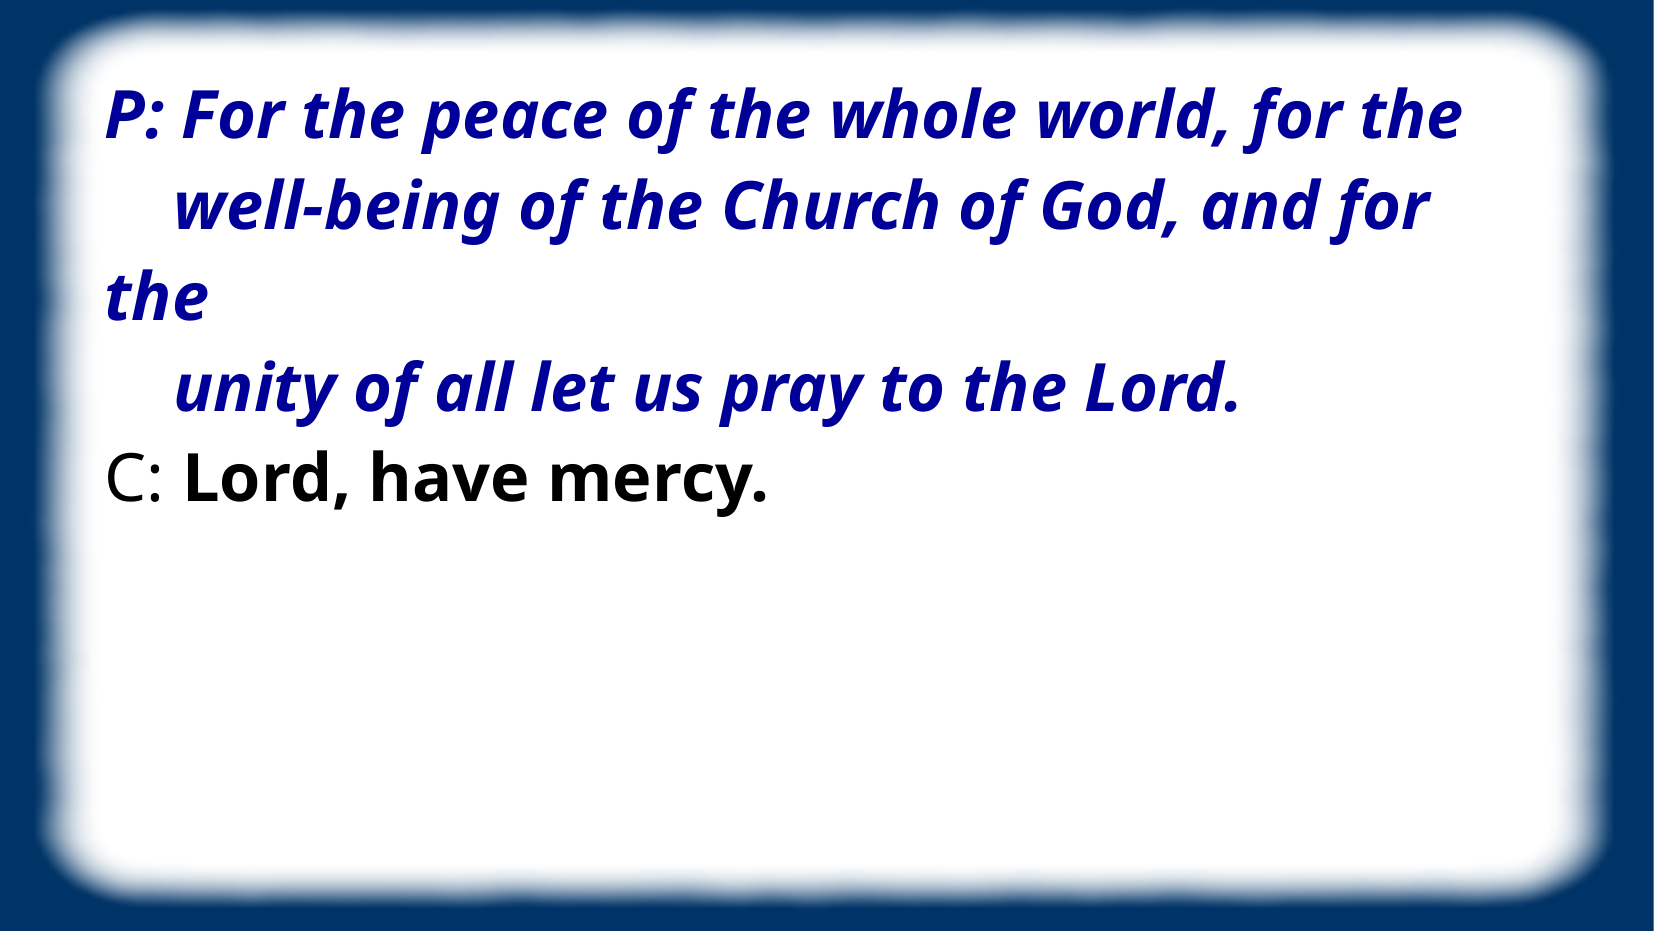

P: For the peace of the whole world, for the
 well-being of the Church of God, and for the
 unity of all let us pray to the Lord.
C: Lord, have mercy.